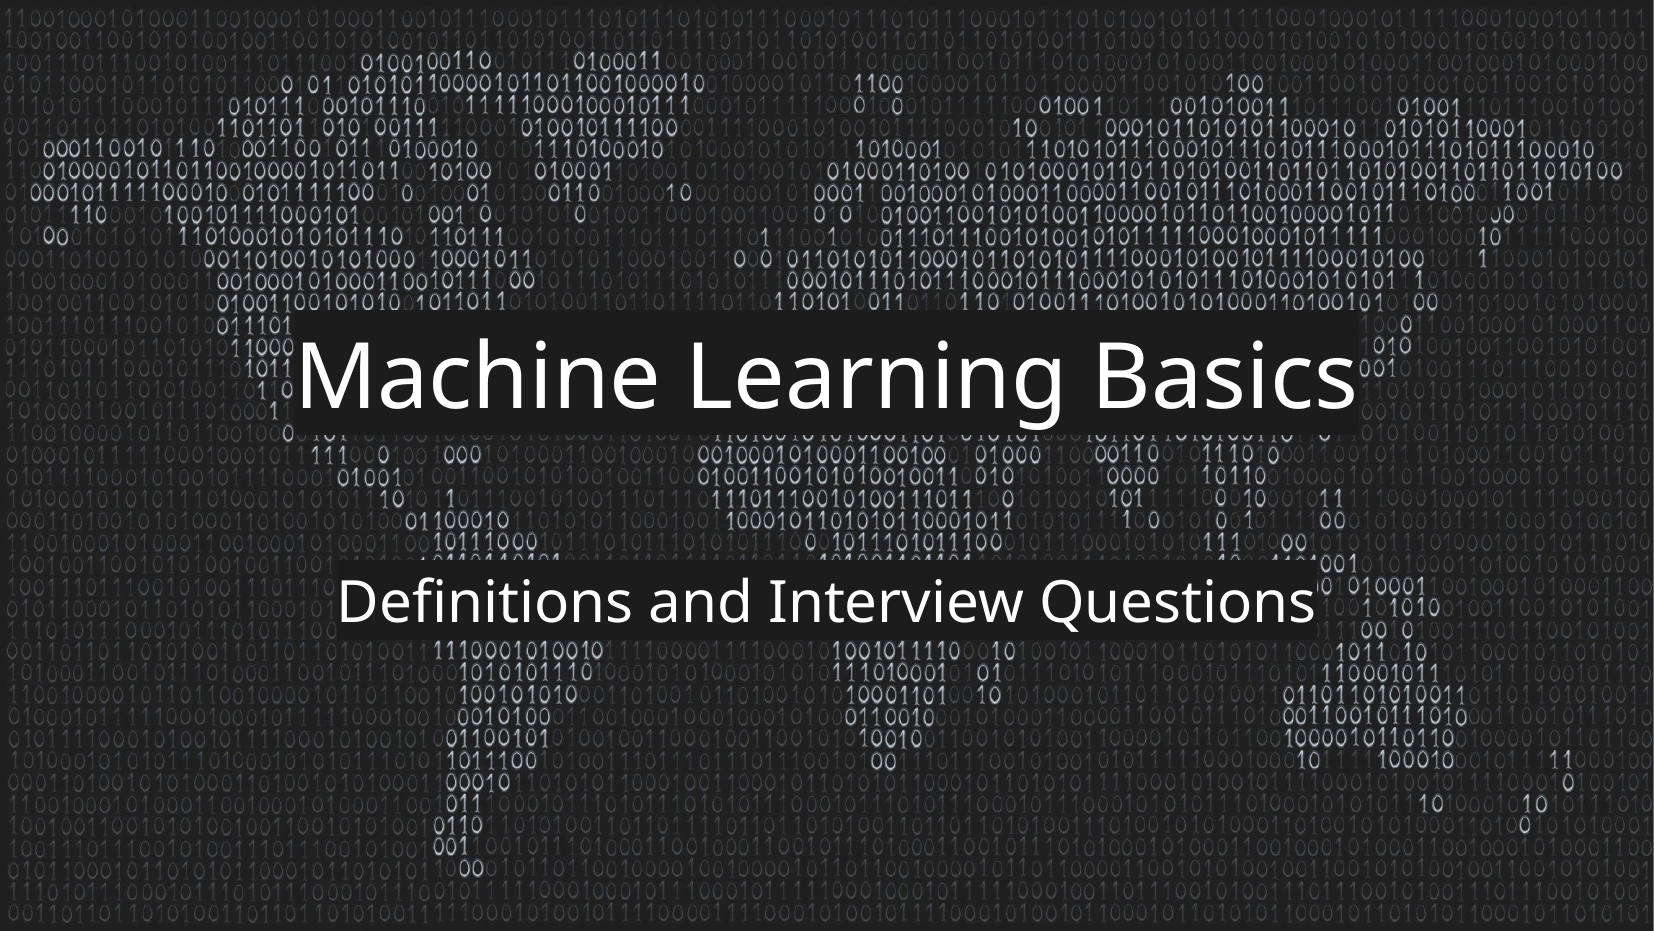

# Machine Learning Basics Definitions and Interview Questions